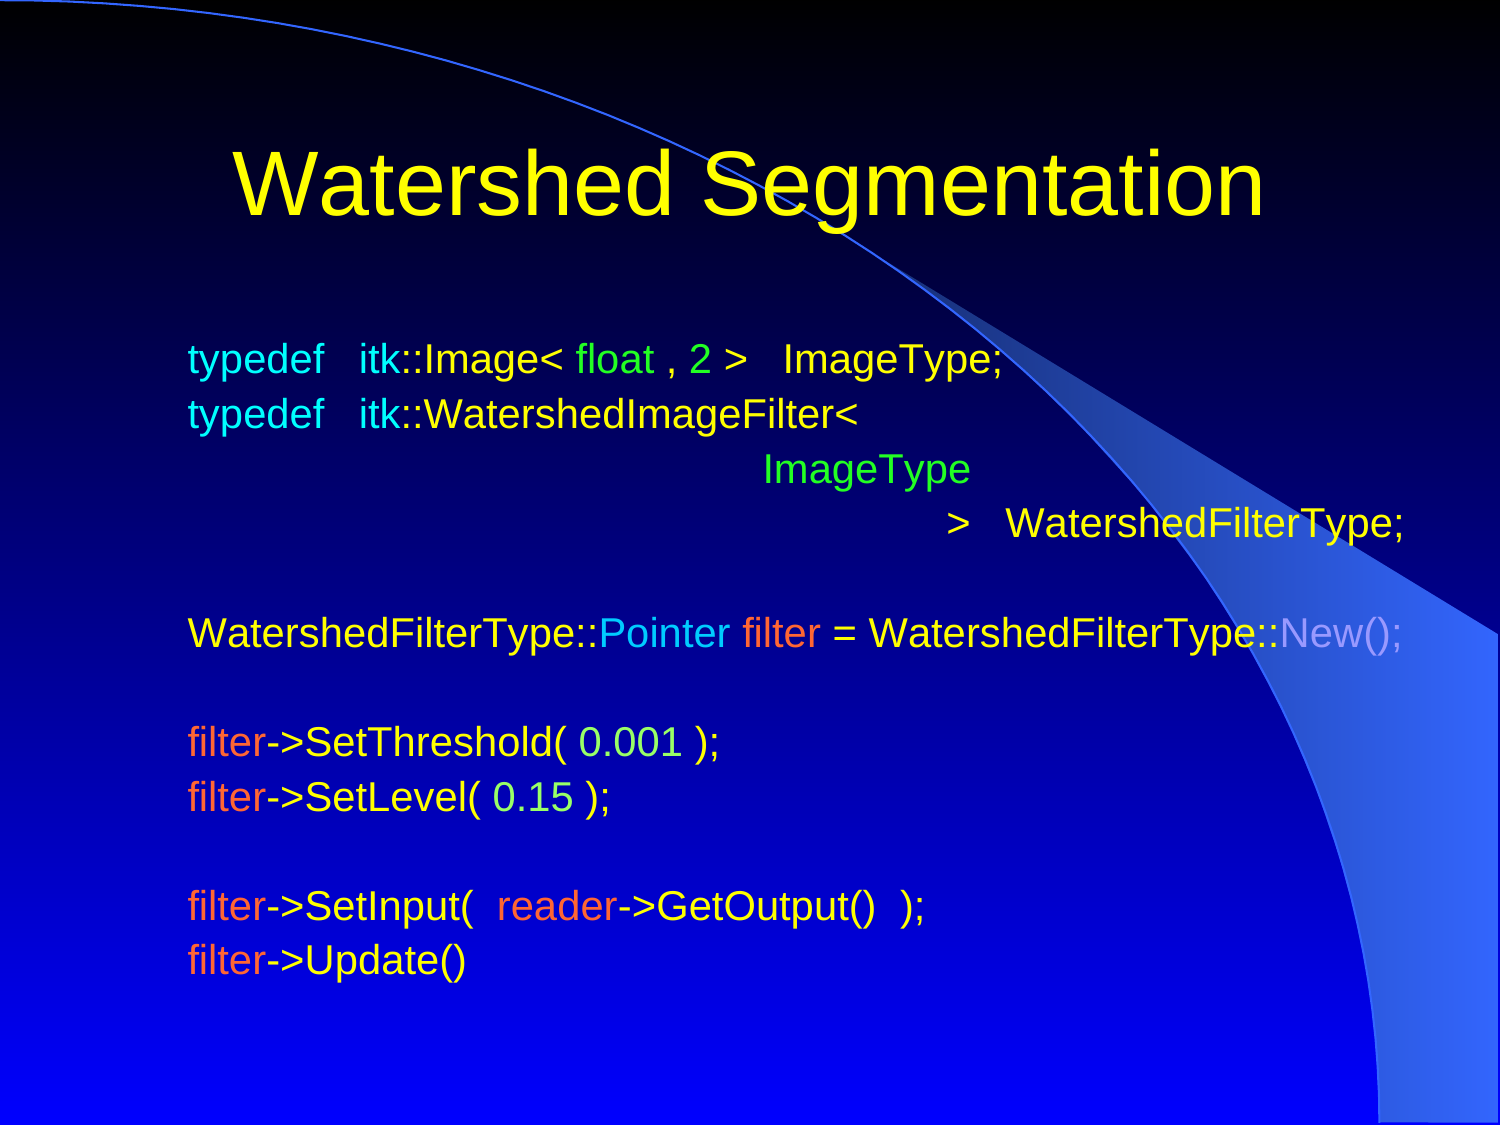

# Watershed Segmentation
typedef itk::Image< float , 2 > ImageType;
typedef itk::WatershedImageFilter<
 ImageType
 > WatershedFilterType;
WatershedFilterType::Pointer filter = WatershedFilterType::New();
filter->SetThreshold( 0.001 );
filter->SetLevel( 0.15 );
filter->SetInput( reader->GetOutput() );
filter->Update()